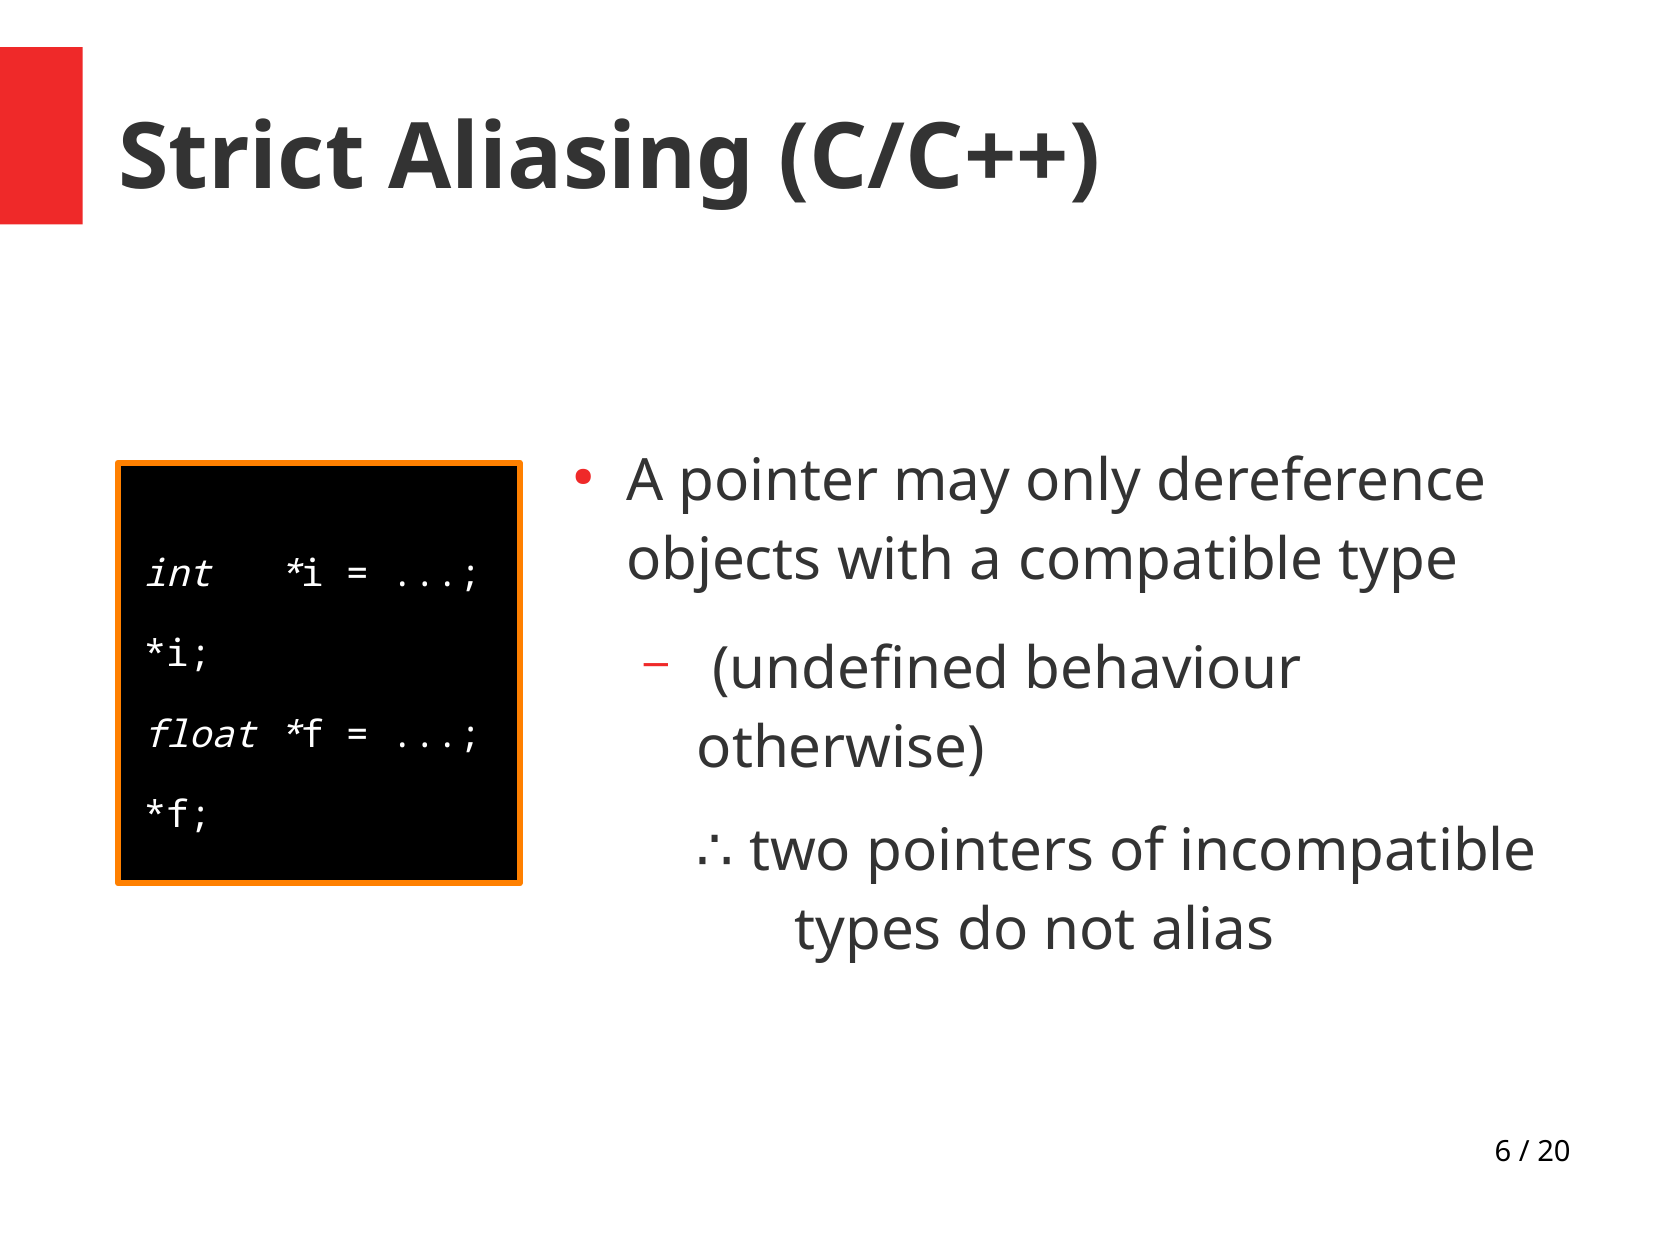

# Strict Aliasing (C/C++)
A pointer may only dereference objects with a compatible type
 (undefined behaviour otherwise)
∴ two pointers of incompatible ∴ types do not alias
 int *i = ...;
 *i;
 float *f = ...;
 *f;
6